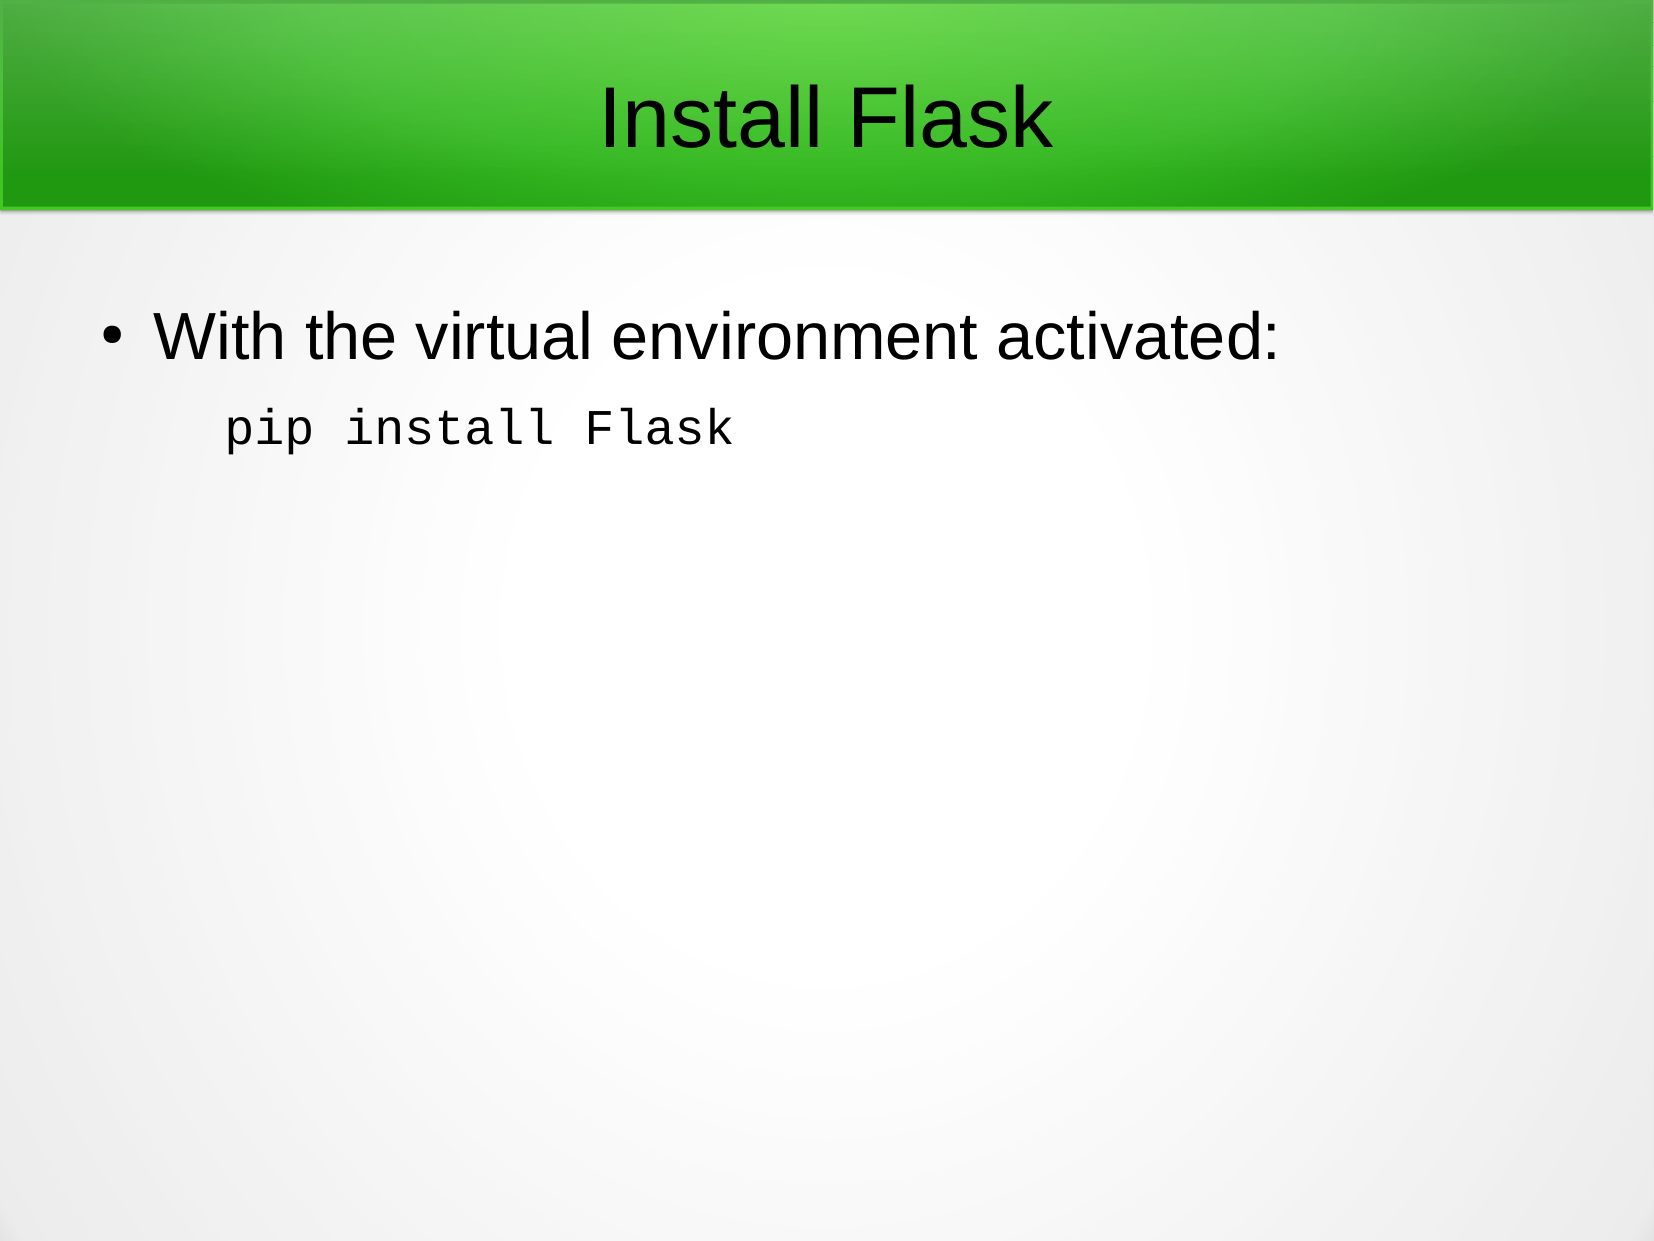

# Install Flask
With the virtual environment activated:
pip install Flask